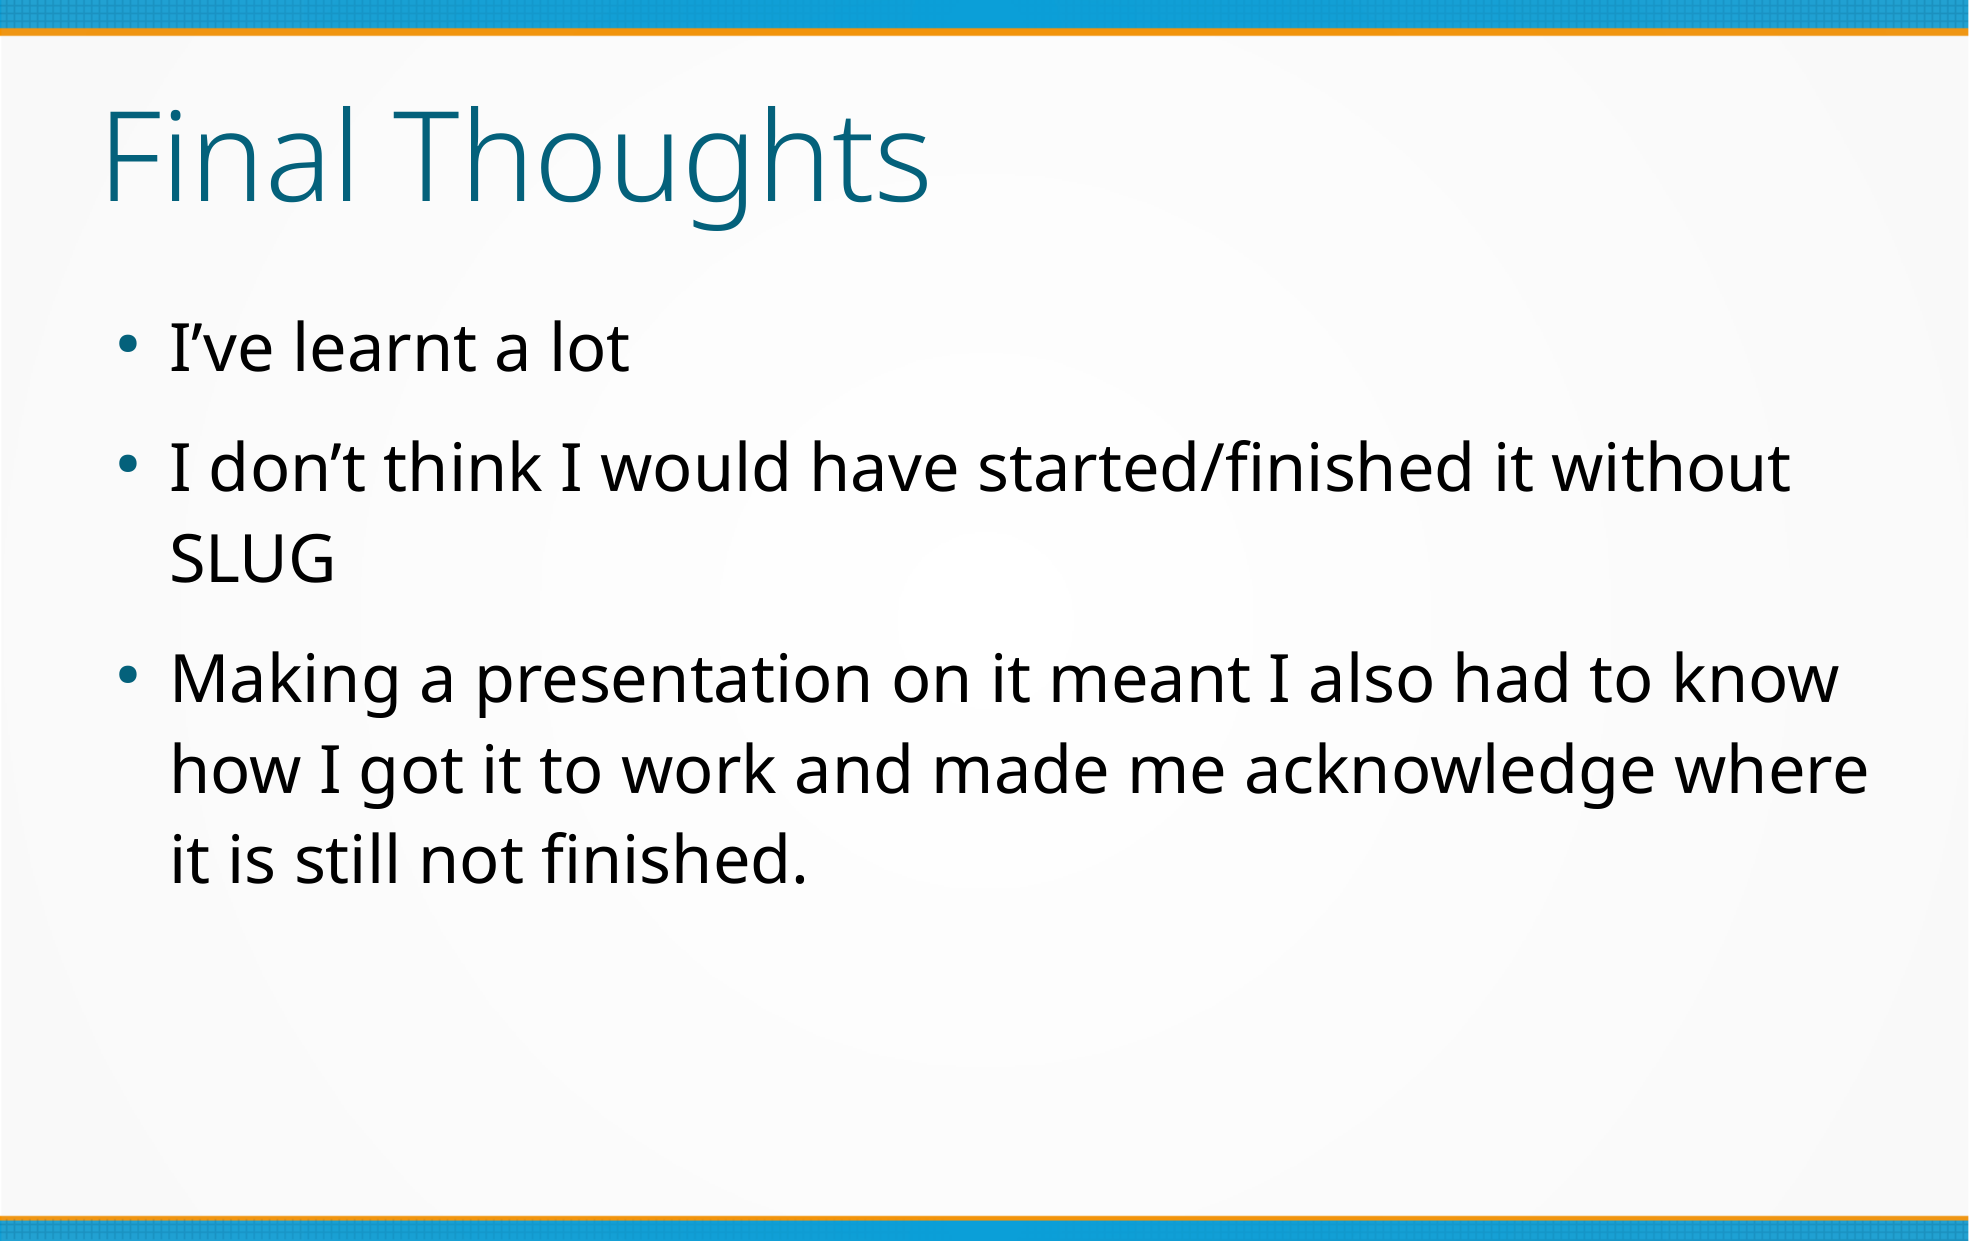

# Final Thoughts
I’ve learnt a lot
I don’t think I would have started/finished it without SLUG
Making a presentation on it meant I also had to know how I got it to work and made me acknowledge where it is still not finished.